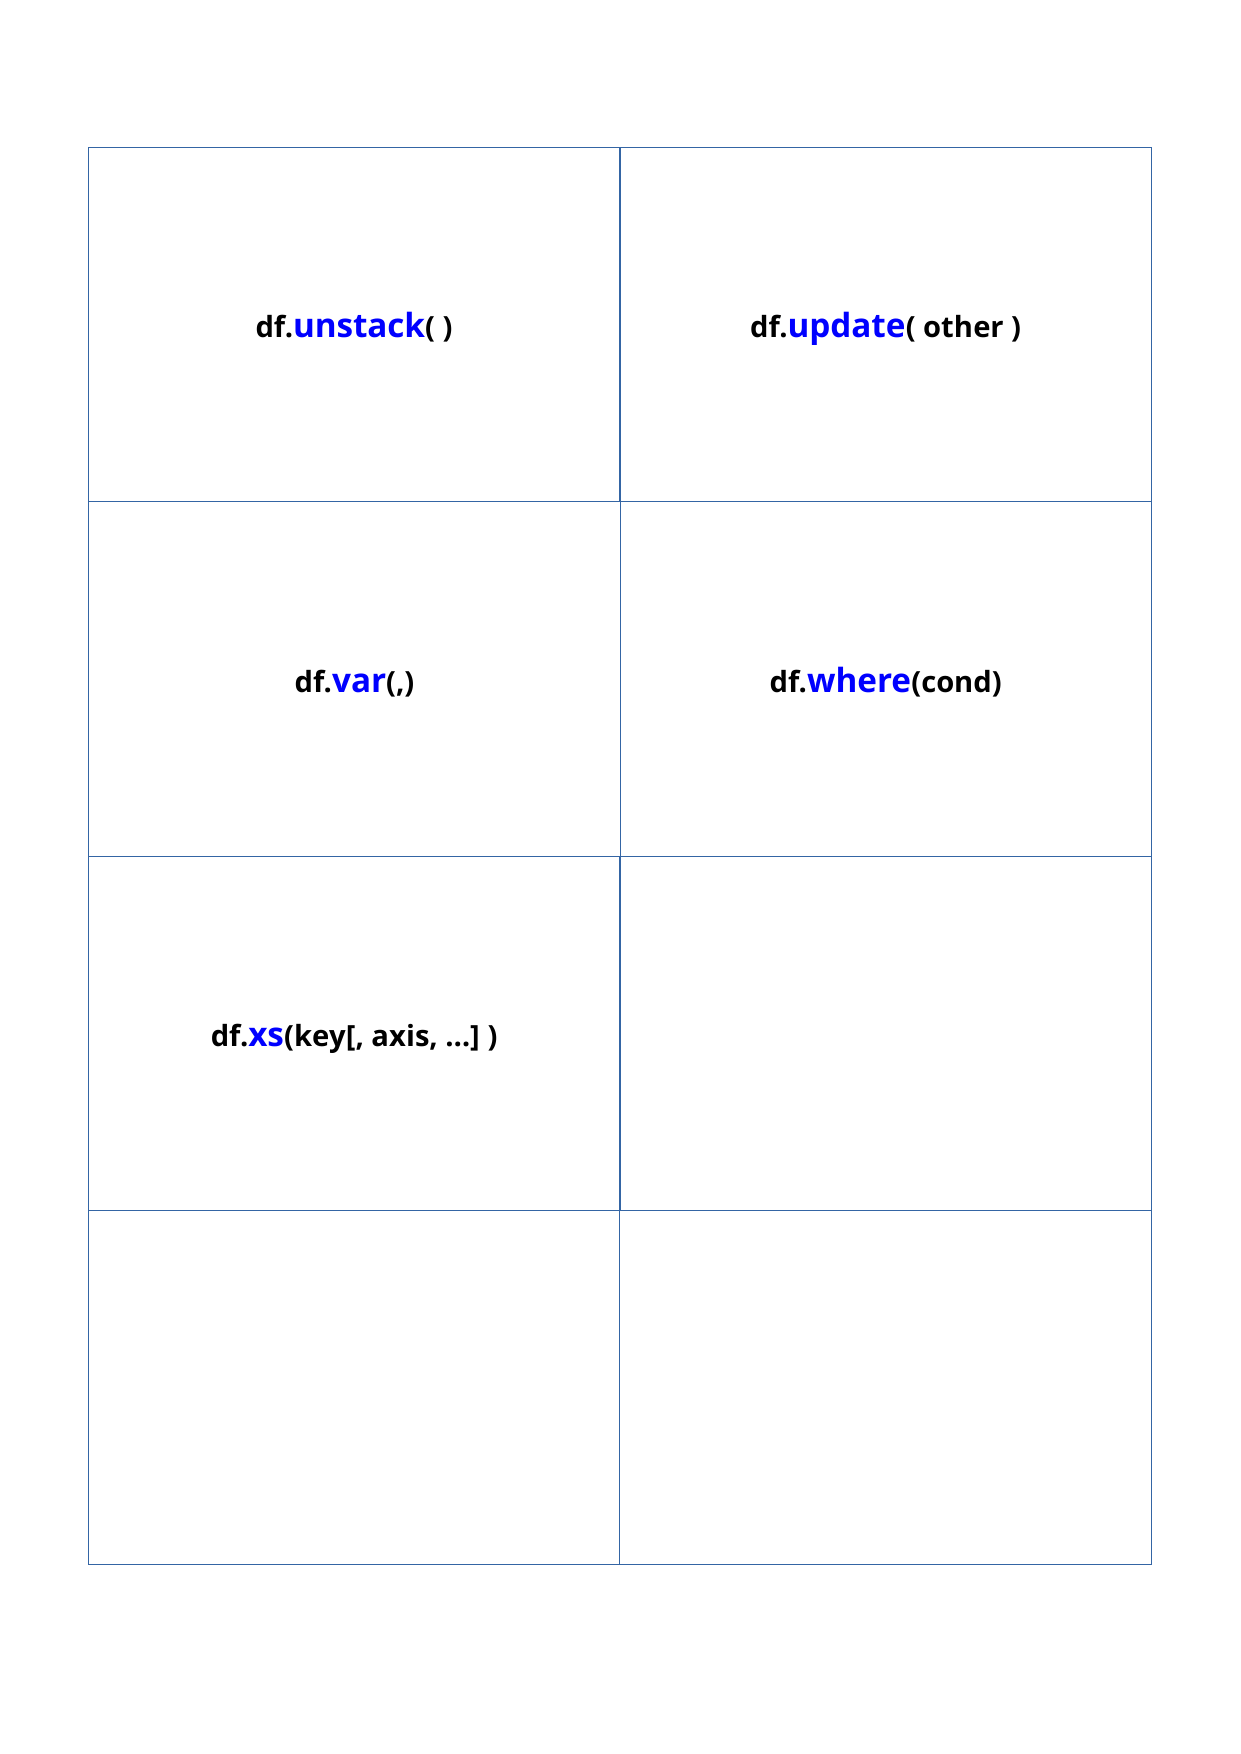

df.unstack( )
df.update( other )
df.var(,)
df.where(cond)
df.xs(key[, axis, …] )